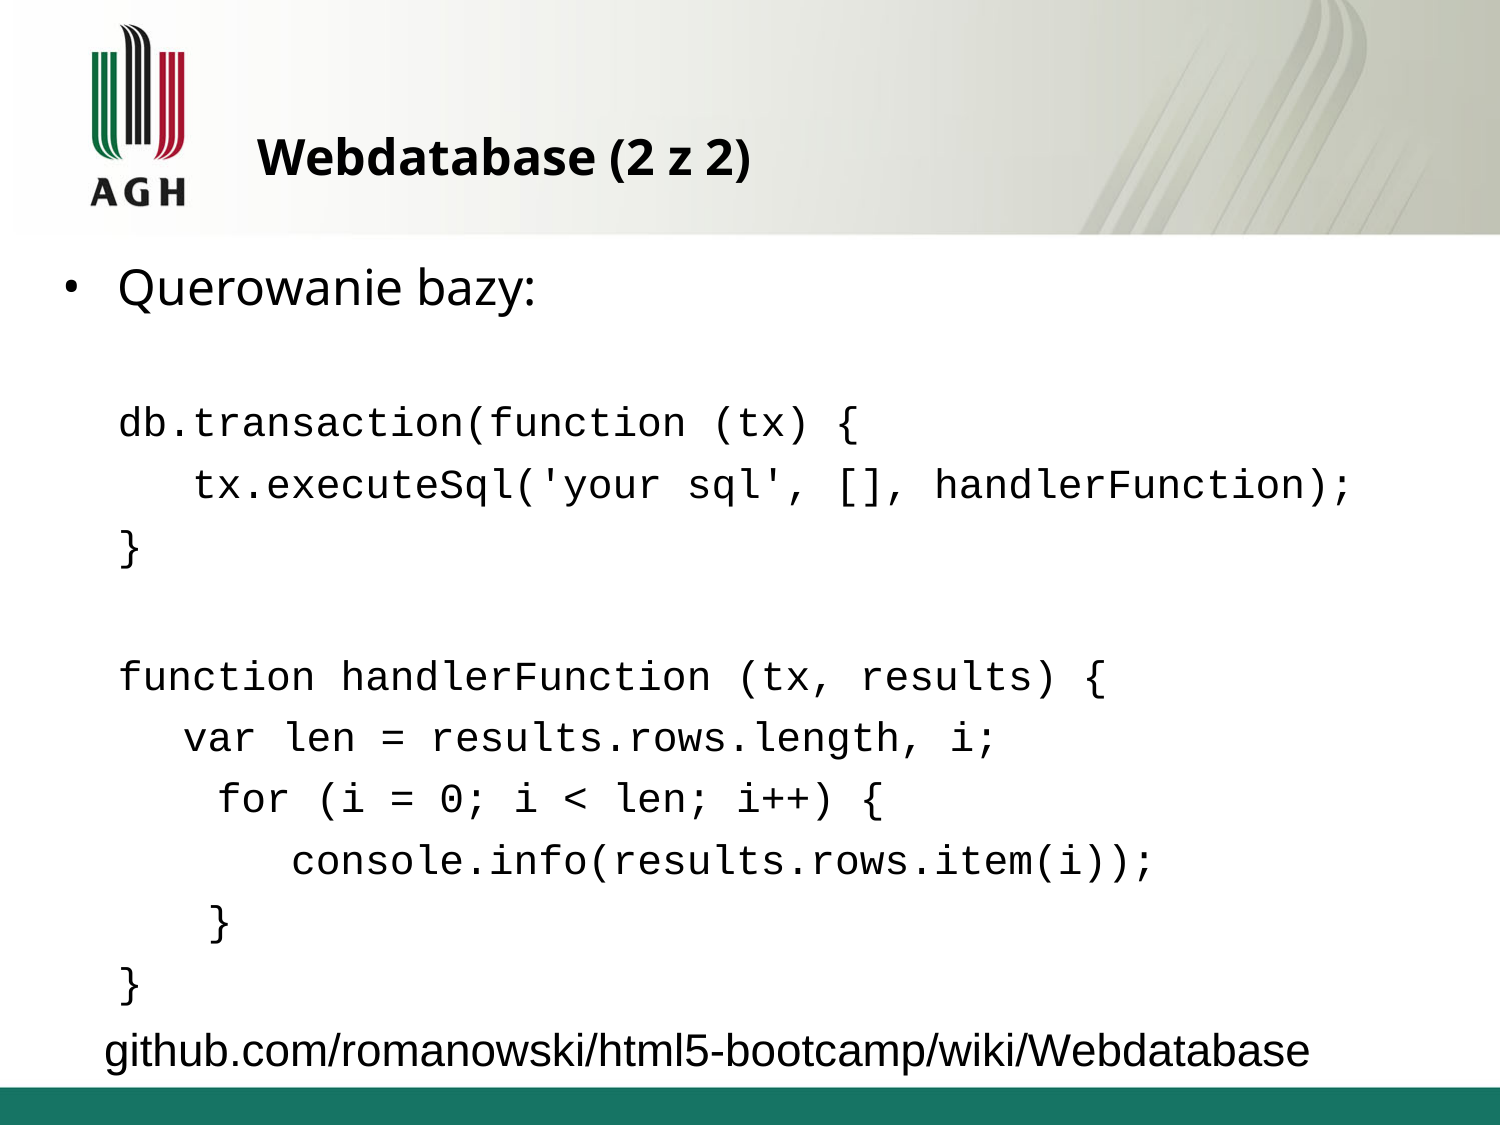

# Webdatabase (2 z 2)
Querowanie bazy:
db.transaction(function (tx) {
 tx.executeSql('your sql', [], handlerFunction);
}
function handlerFunction (tx, results) {
var len = results.rows.length, i;
 for (i = 0; i < len; i++) {
 console.info(results.rows.item(i));
 }
}
github.com/romanowski/html5-bootcamp/wiki/Webdatabase